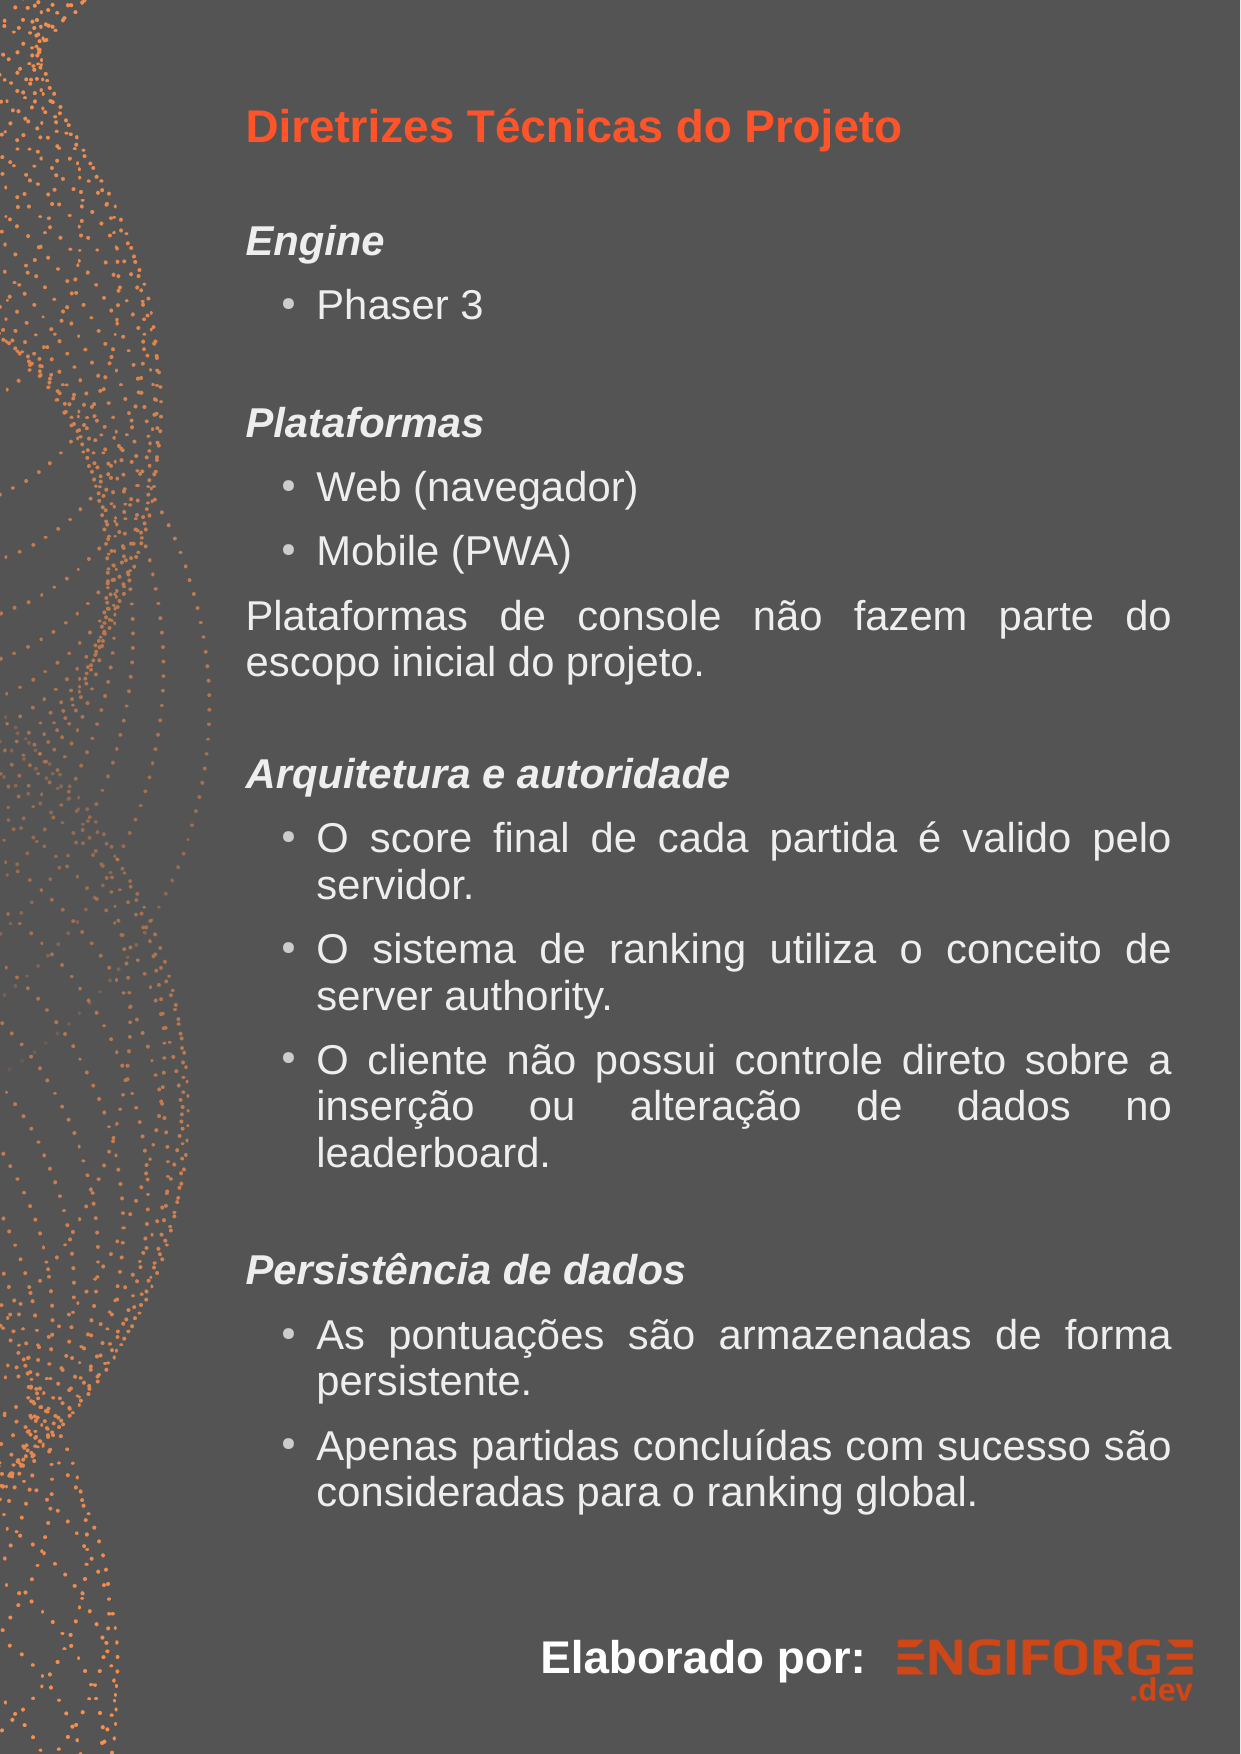

Diretrizes Técnicas do Projeto
Engine
Phaser 3
Plataformas
Web (navegador)
Mobile (PWA)
Plataformas de console não fazem parte do escopo inicial do projeto.
Arquitetura e autoridade
O score final de cada partida é valido pelo servidor.
O sistema de ranking utiliza o conceito de server authority.
O cliente não possui controle direto sobre a inserção ou alteração de dados no leaderboard.
Persistência de dados
As pontuações são armazenadas de forma persistente.
Apenas partidas concluídas com sucesso são consideradas para o ranking global.
Elaborado por: